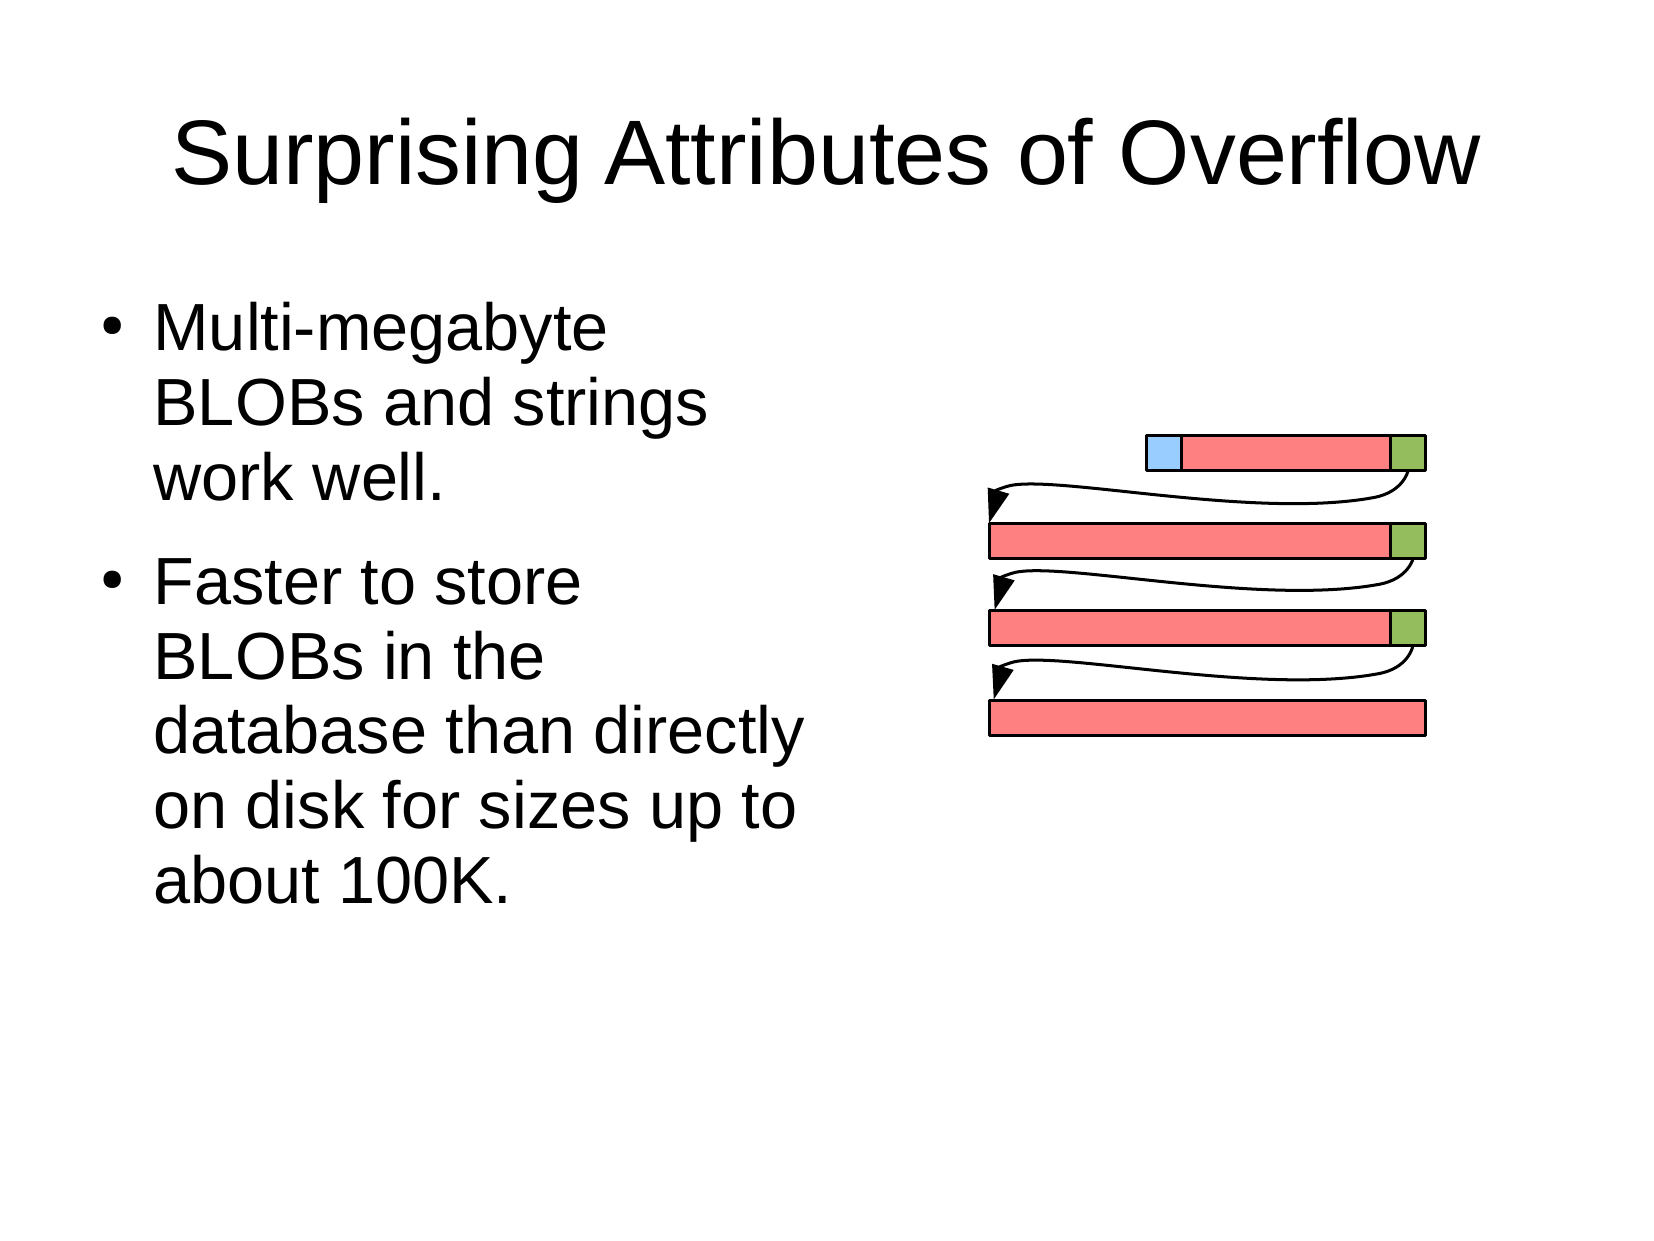

# Surprising Attributes of Overflow
Multi-megabyte BLOBs and strings work well.
Faster to store BLOBs in the database than directly on disk for sizes up to about 100K.